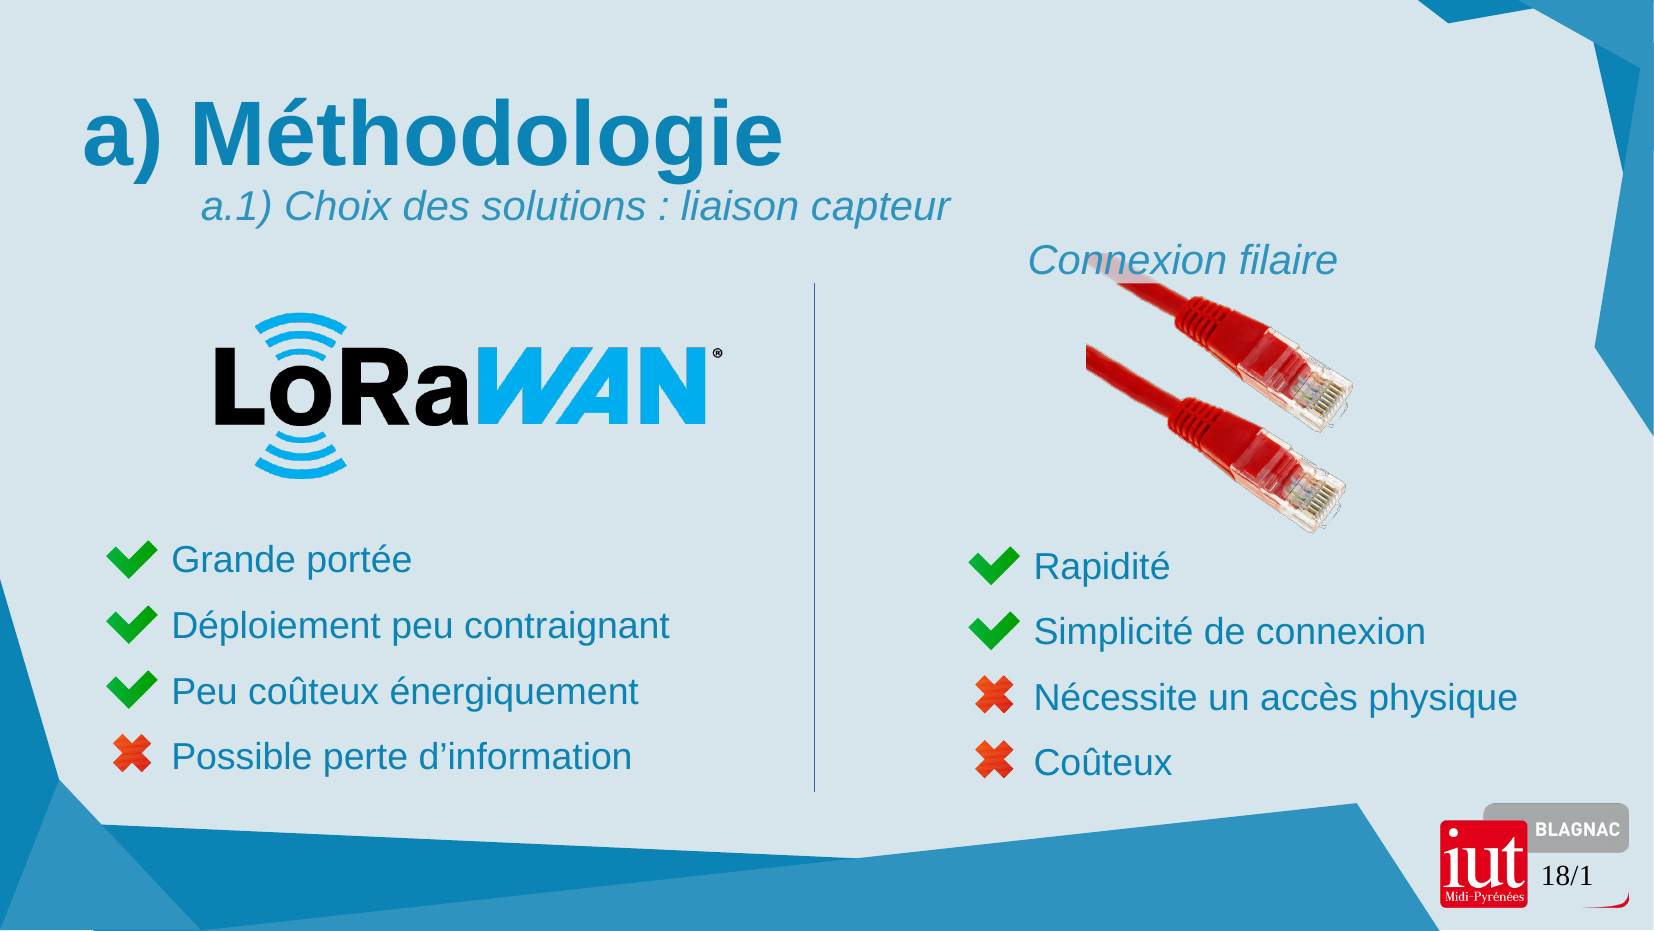

# a) Méthodologie
a.1) Choix des solutions : liaison capteur
Connexion filaire
Grande portée
Déploiement peu contraignant
Peu coûteux énergiquement
Possible perte d’information
Rapidité
Simplicité de connexion
Nécessite un accès physique
Coûteux
18